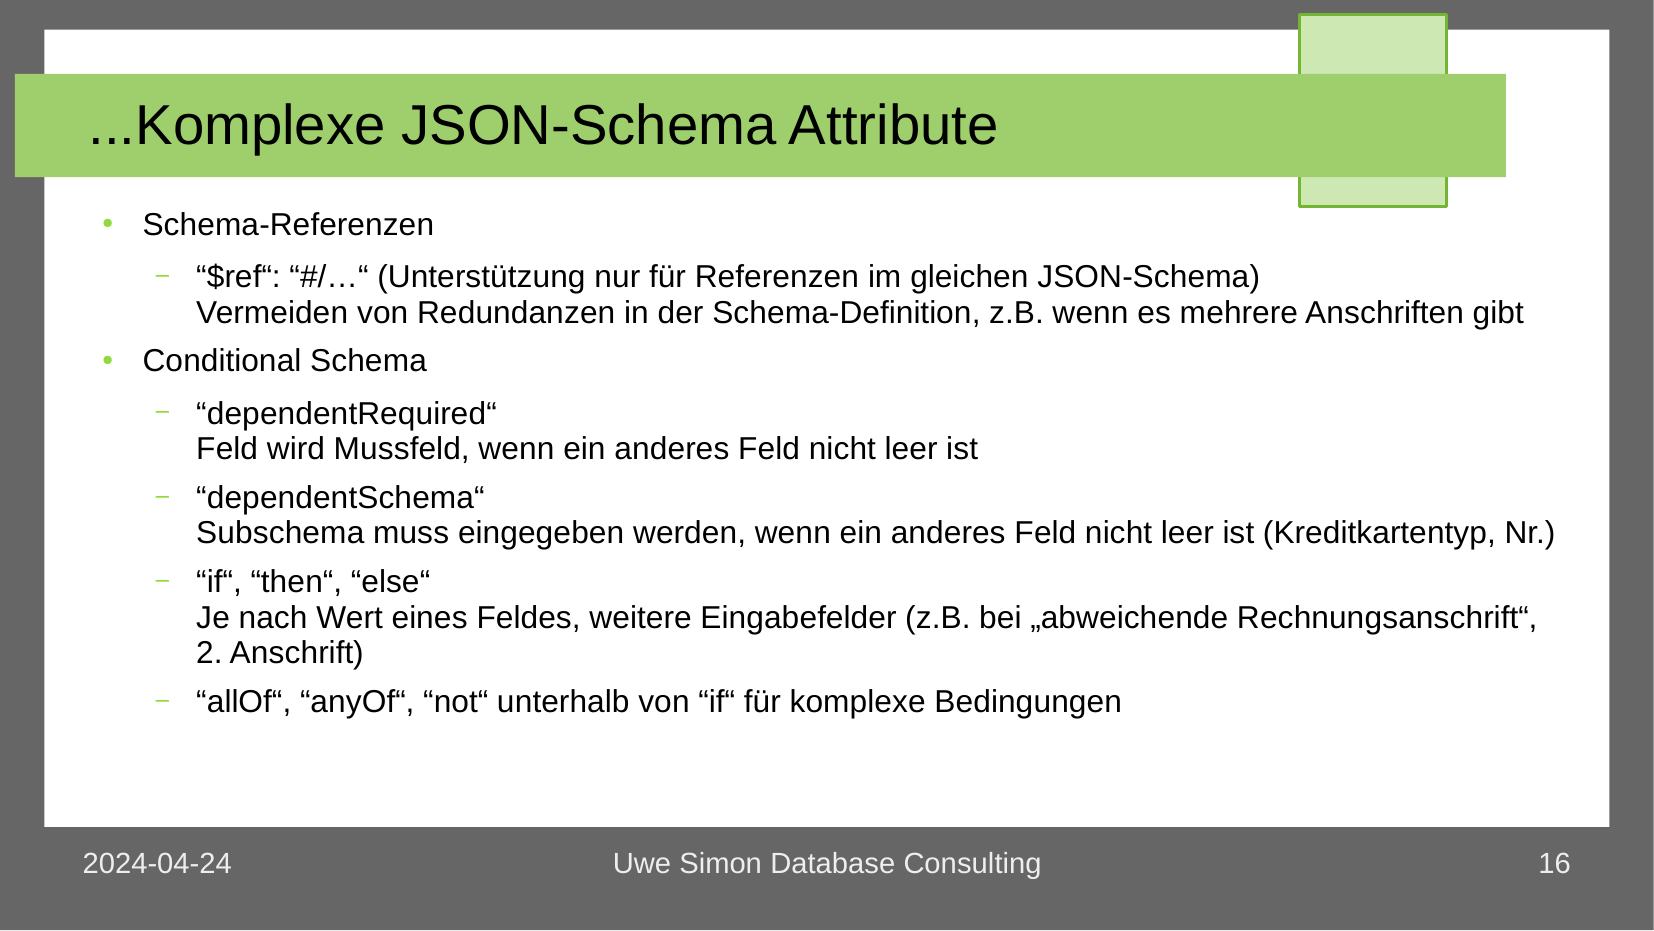

# ...Komplexe JSON-Schema Attribute
Schema-Referenzen
“$ref“: “#/…“ (Unterstützung nur für Referenzen im gleichen JSON-Schema)
Vermeiden von Redundanzen in der Schema-Definition, z.B. wenn es mehrere Anschriften gibt
Conditional Schema
“dependentRequired“
Feld wird Mussfeld, wenn ein anderes Feld nicht leer ist
“dependentSchema“
Subschema muss eingegeben werden, wenn ein anderes Feld nicht leer ist (Kreditkartentyp, Nr.)
“if“, “then“, “else“
Je nach Wert eines Feldes, weitere Eingabefelder (z.B. bei „abweichende Rechnungsanschrift“, 2. Anschrift)
“allOf“, “anyOf“, “not“ unterhalb von “if“ für komplexe Bedingungen
2024-04-24
Uwe Simon Database Consulting
16